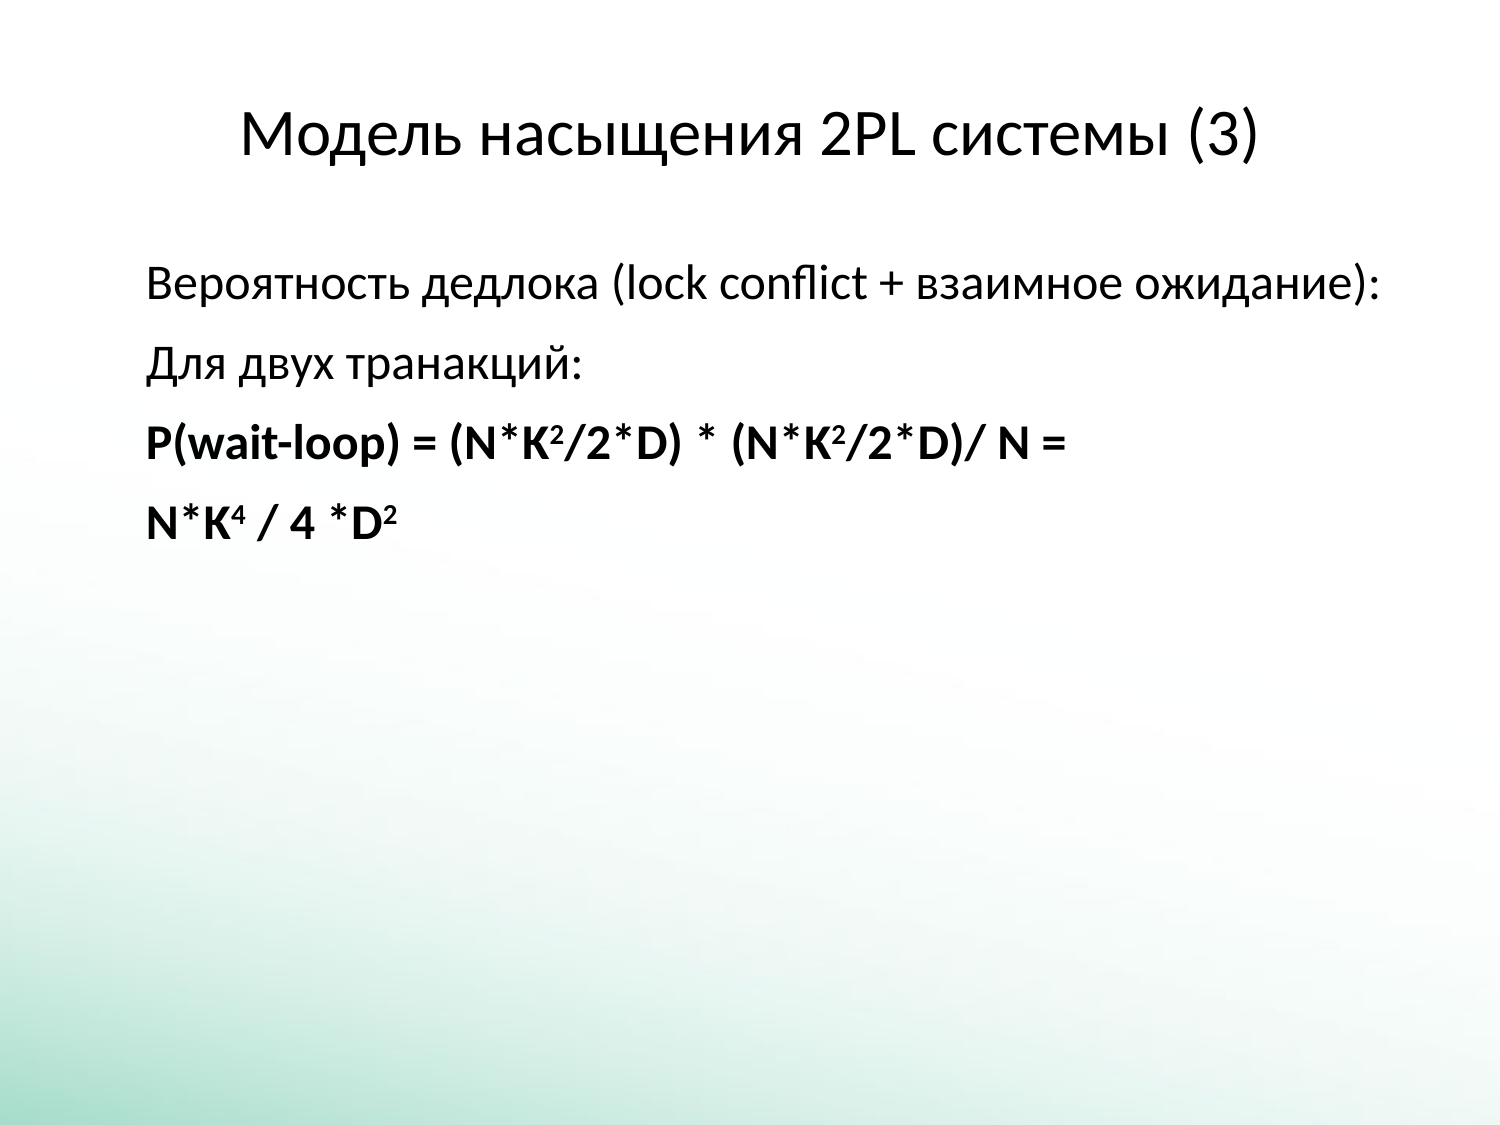

# Модель насыщения 2PL системы (3)
Вероятность дедлока (lock conflict + взаимное ожидание):
Для двух транакций:
P(wait-loop) = (N*K2/2*D) * (N*K2/2*D)/ N =
N*K4 / 4 *D2